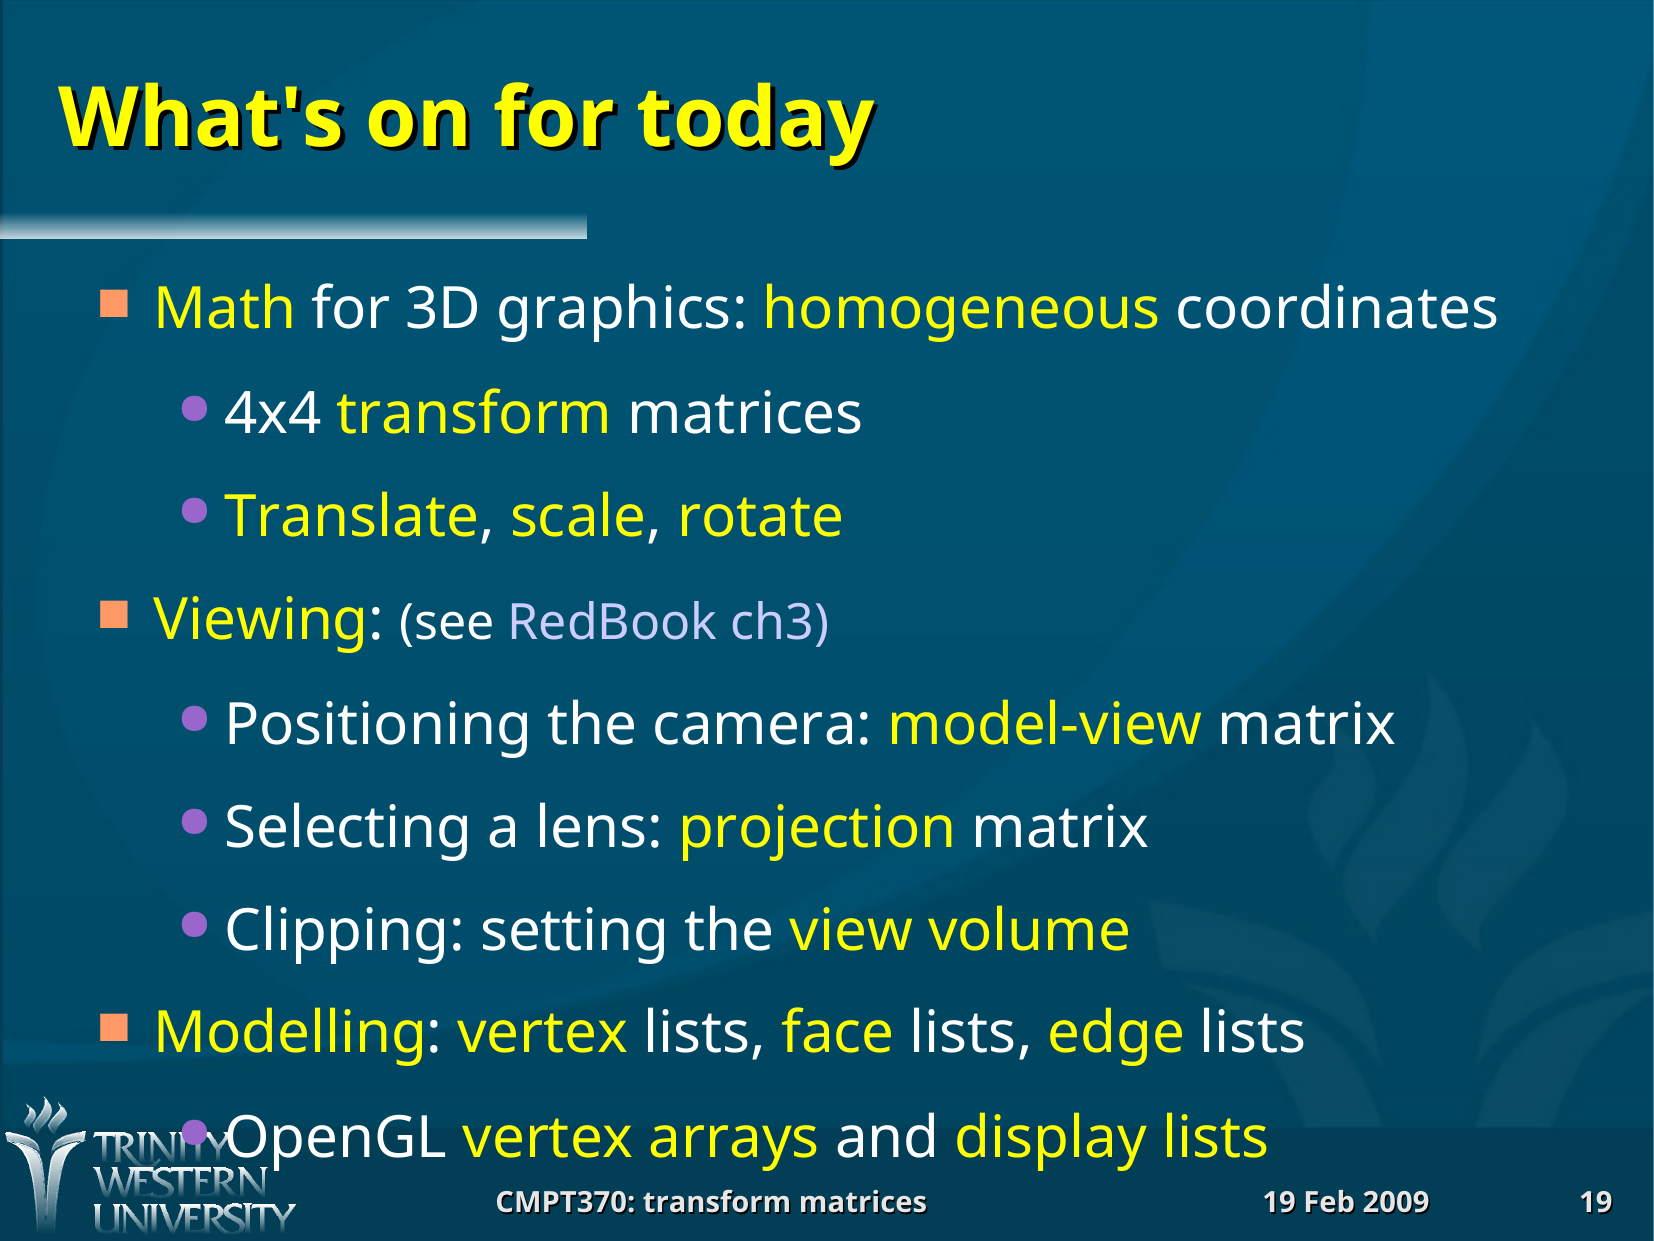

# What's on for today
Math for 3D graphics: homogeneous coordinates
4x4 transform matrices
Translate, scale, rotate
Viewing: (see RedBook ch3)
Positioning the camera: model-view matrix
Selecting a lens: projection matrix
Clipping: setting the view volume
Modelling: vertex lists, face lists, edge lists
OpenGL vertex arrays and display lists
CMPT370: transform matrices
19 Feb 2009
19